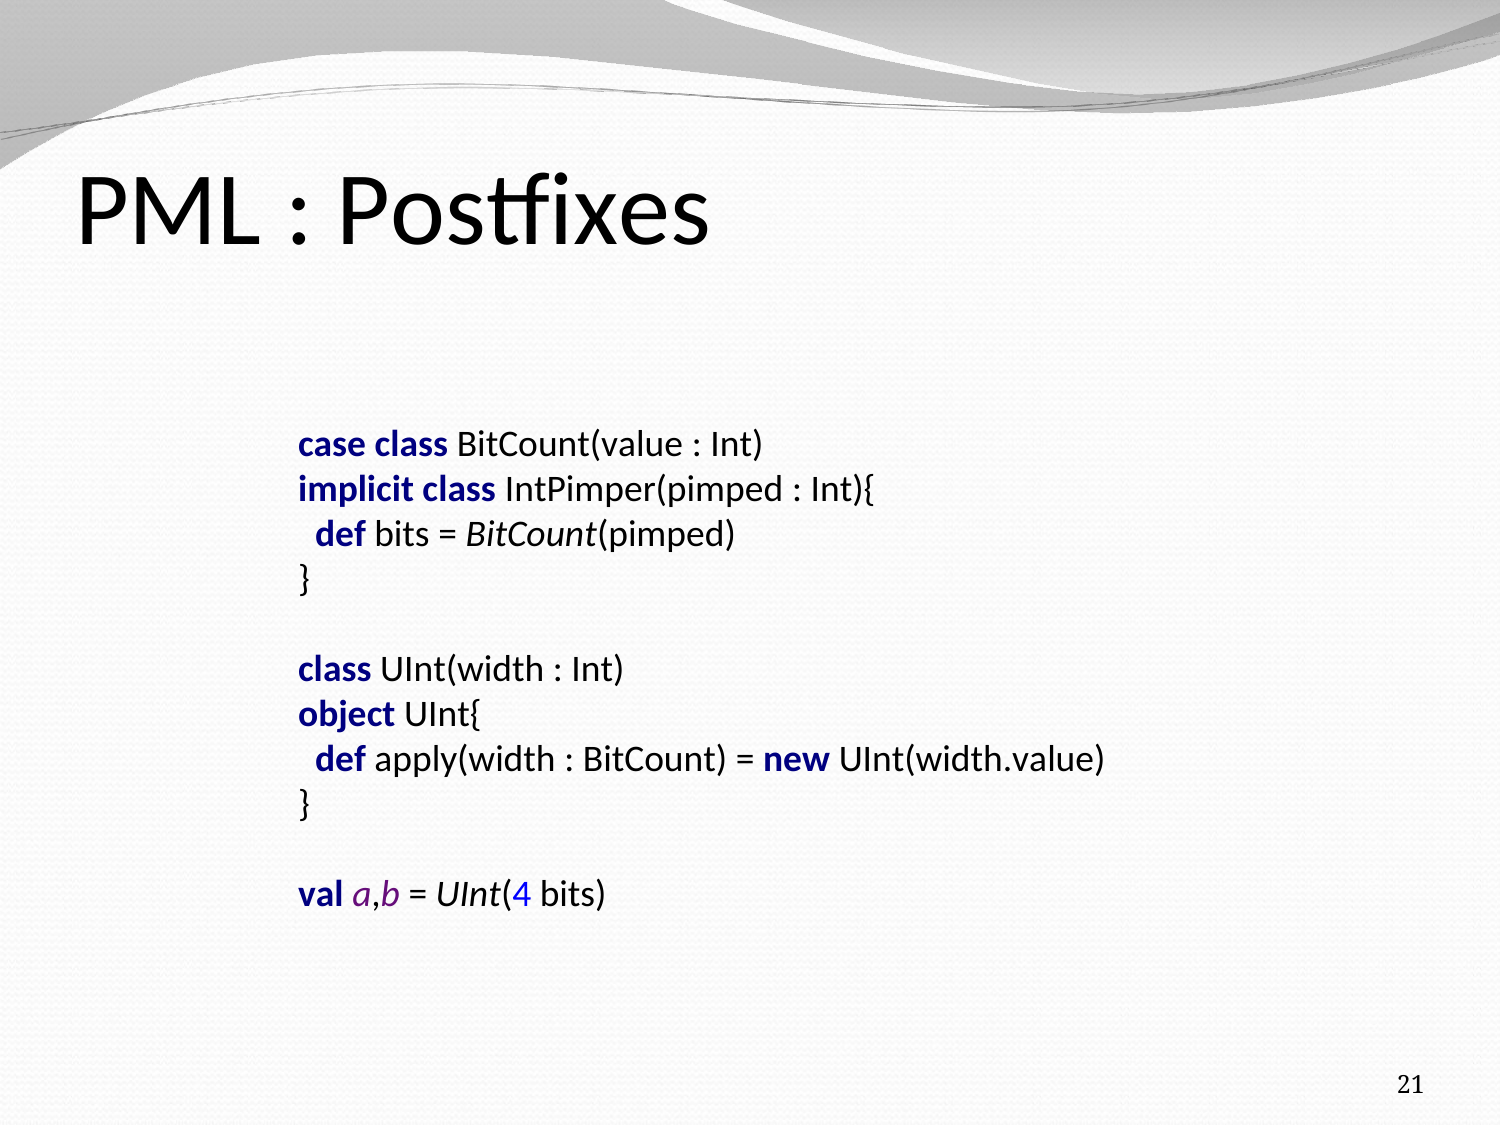

# PML : Postfixes
case class BitCount(value : Int)
implicit class IntPimper(pimped : Int){
 def bits = BitCount(pimped)
}
class UInt(width : Int)
object UInt{
 def apply(width : BitCount) = new UInt(width.value)
}
val a,b = UInt(4 bits)